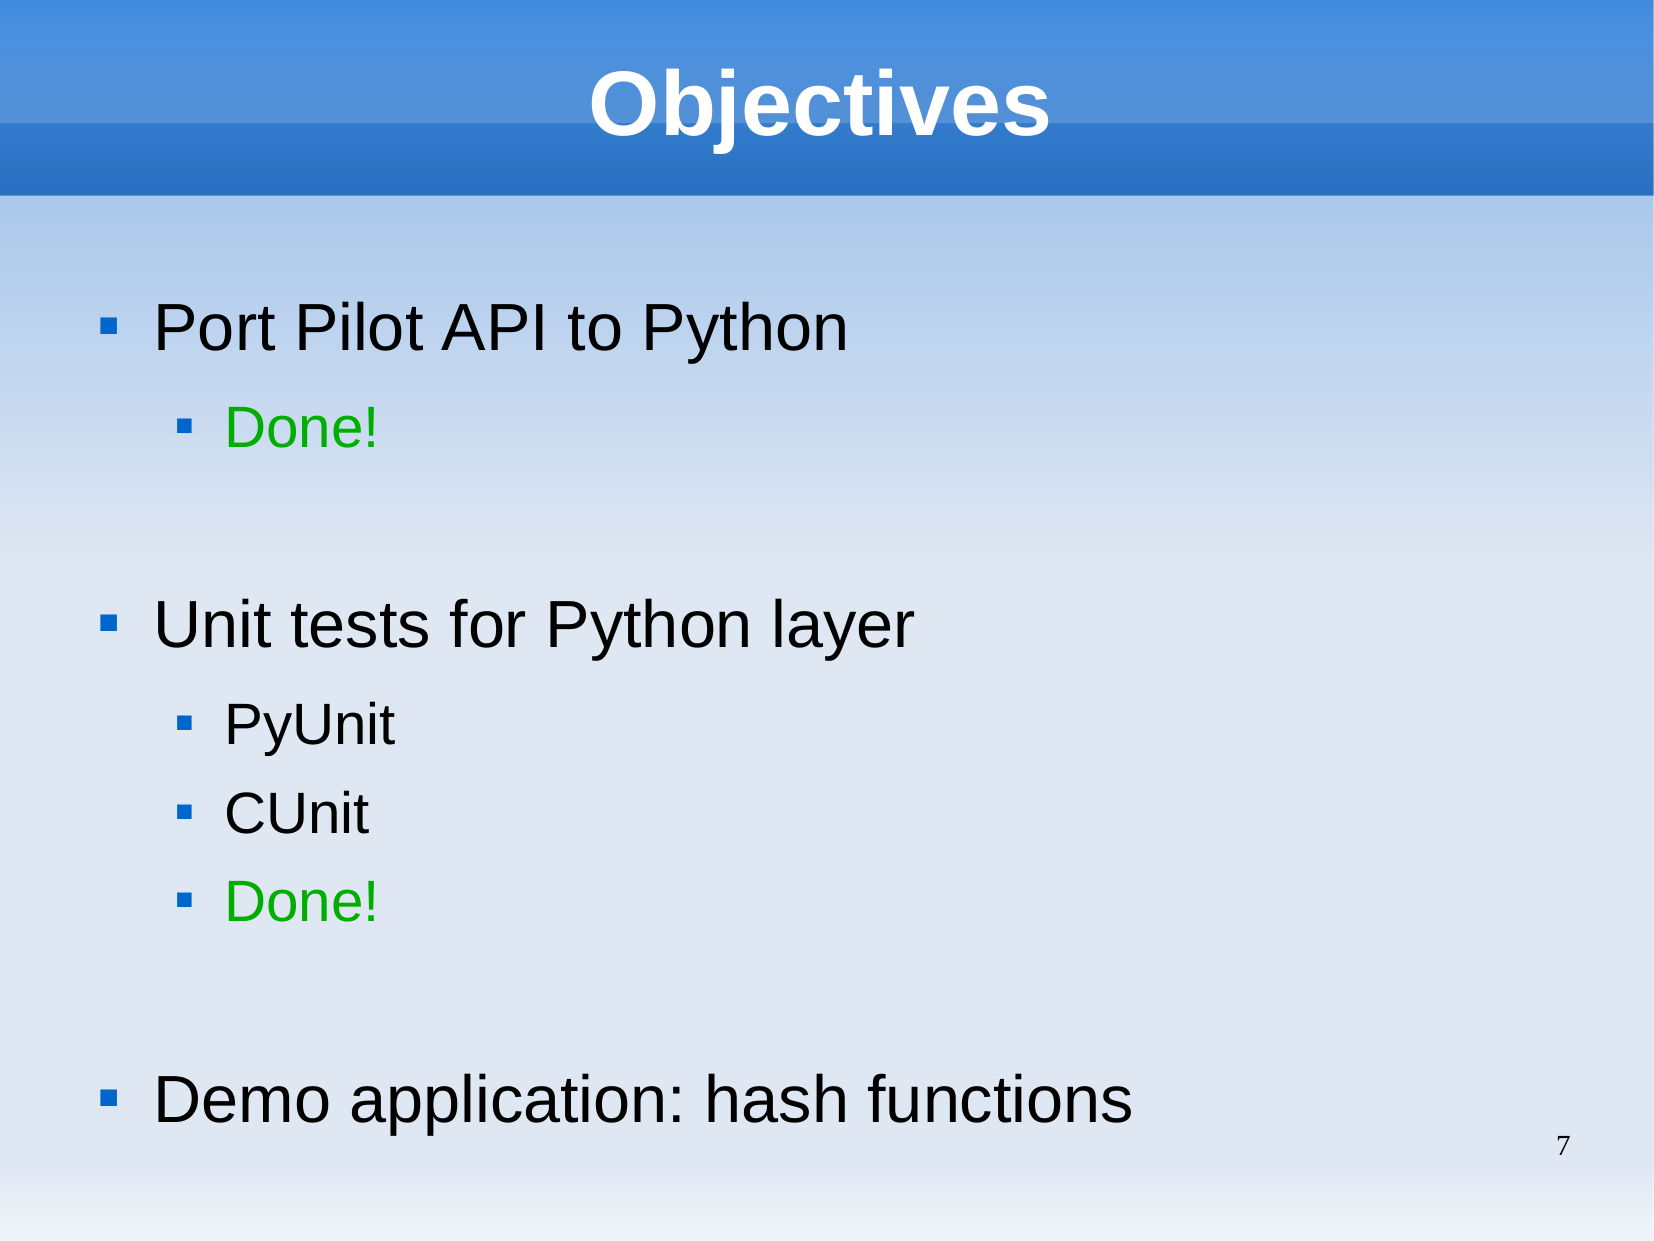

# Objectives
Port Pilot API to Python
Done!
Unit tests for Python layer
PyUnit
CUnit
Done!
Demo application: hash functions
7